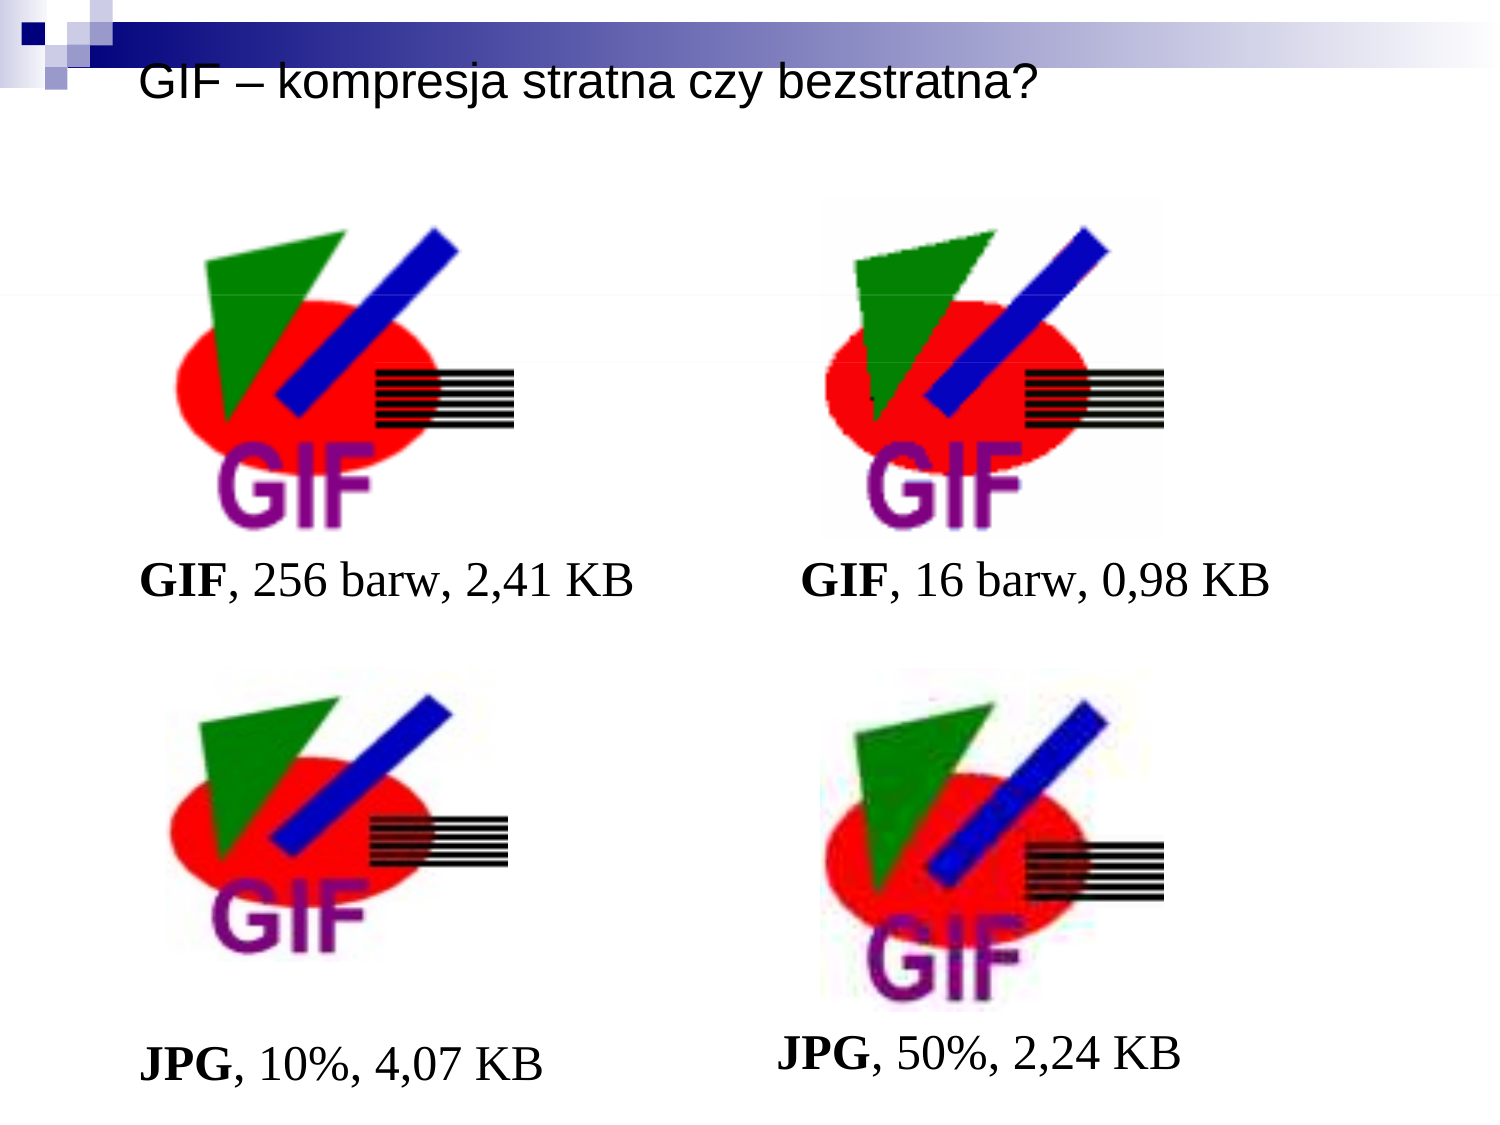

# GIF – kompresja stratna czy bezstratna?
GIF, 256 barw, 2,41 KB
GIF, 16 barw, 0,98 KB
JPG, 50%, 2,24 KB
JPG, 10%, 4,07 KB